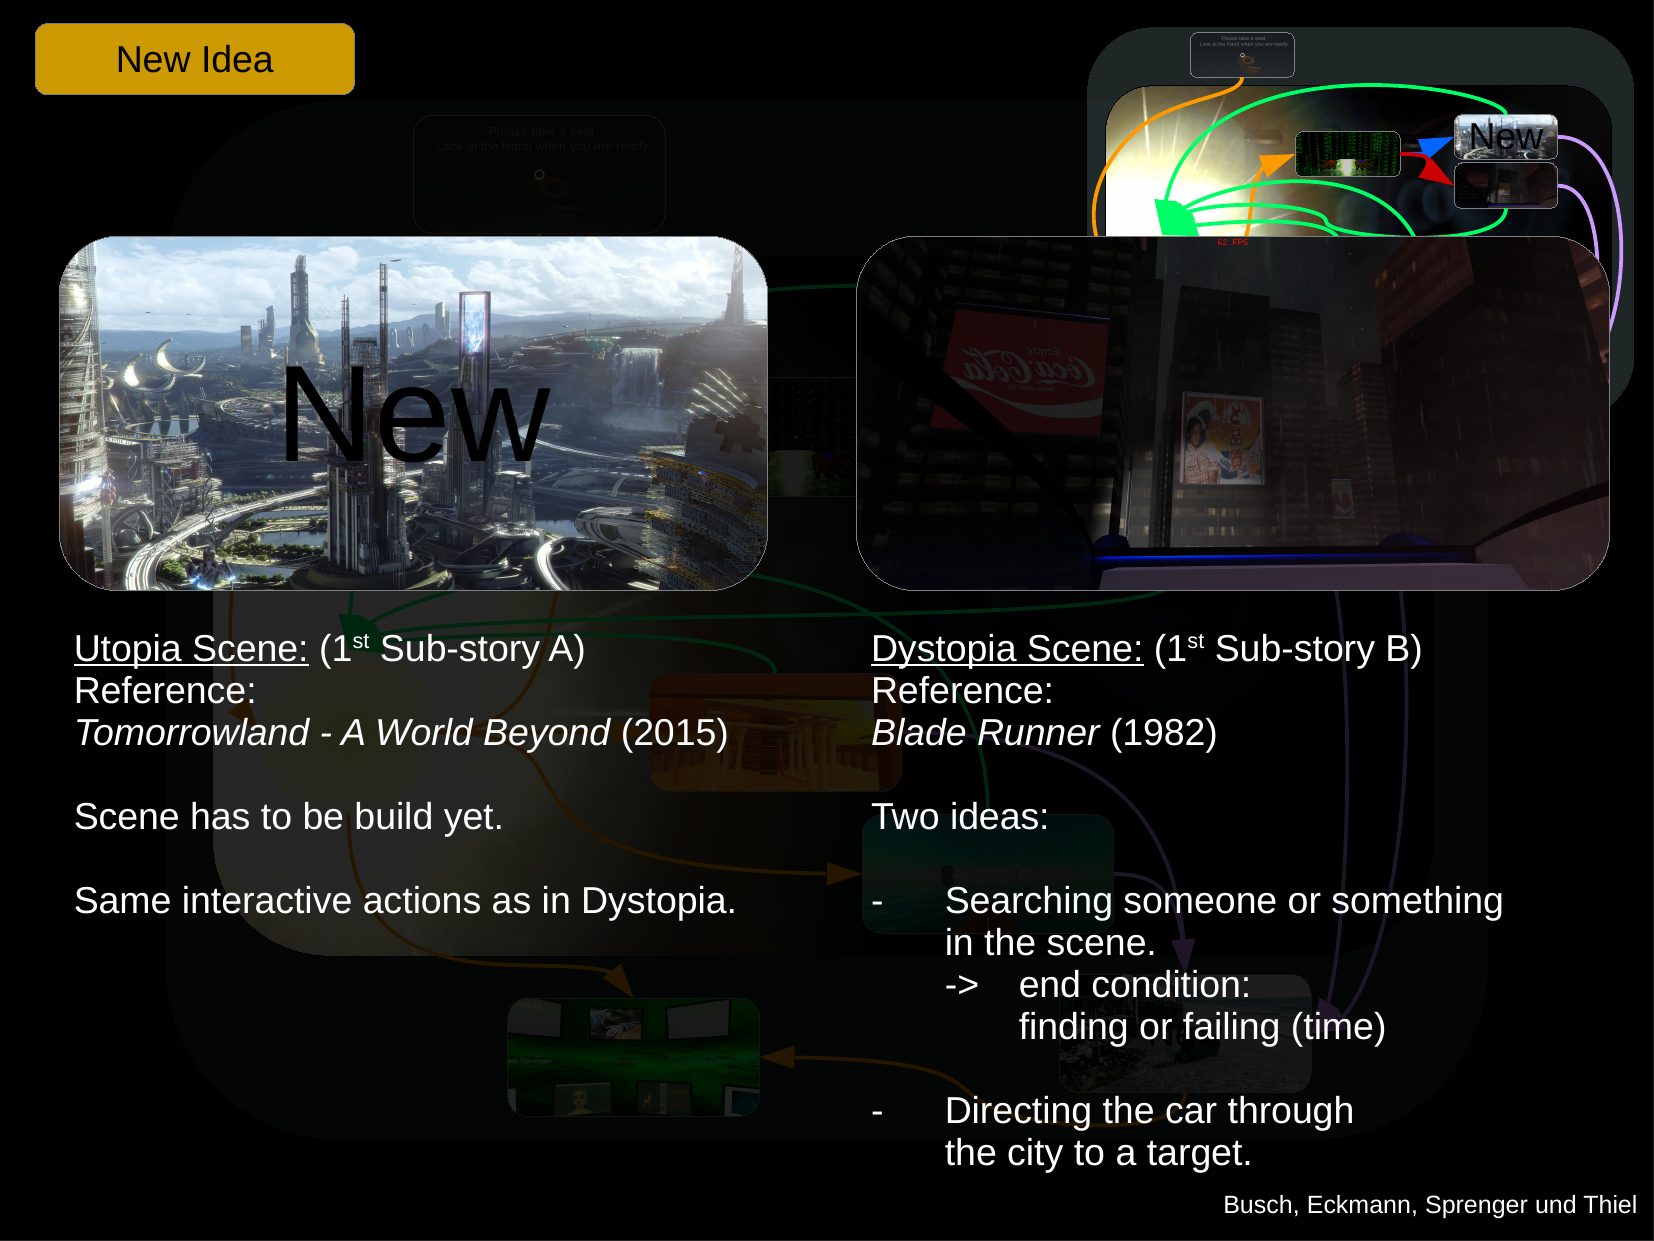

New Idea
New
New
New
New
New
Utopia Scene: (1st Sub-story A)
Reference:
Tomorrowland - A World Beyond (2015)
Scene has to be build yet.
Same interactive actions as in Dystopia.
Dystopia Scene: (1st Sub-story B)
Reference:
Blade Runner (1982)
Two ideas:
- 	Searching someone or something
	in the scene.
	-> 	end condition:
		finding or failing (time)
- 	Directing the car through
	the city to a target.
Busch, Eckmann, Sprenger und Thiel